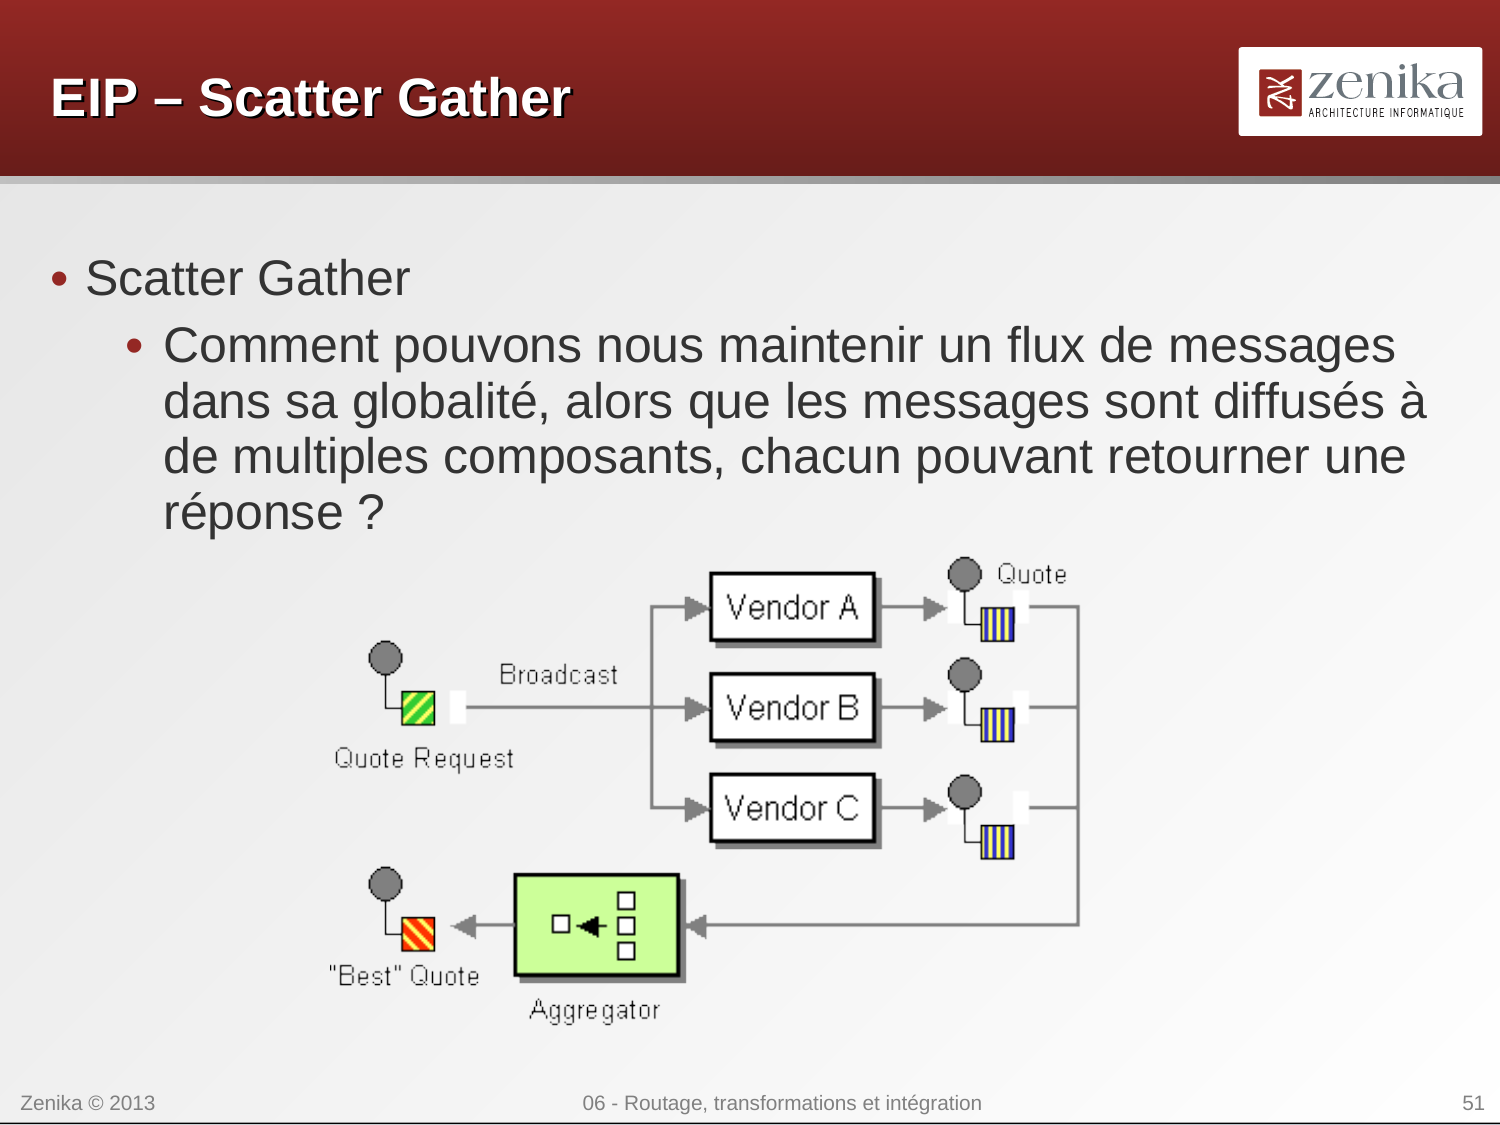

# EIP – Scatter Gather
Scatter Gather
Comment pouvons nous maintenir un flux de messages dans sa globalité, alors que les messages sont diffusés à de multiples composants, chacun pouvant retourner une réponse ?